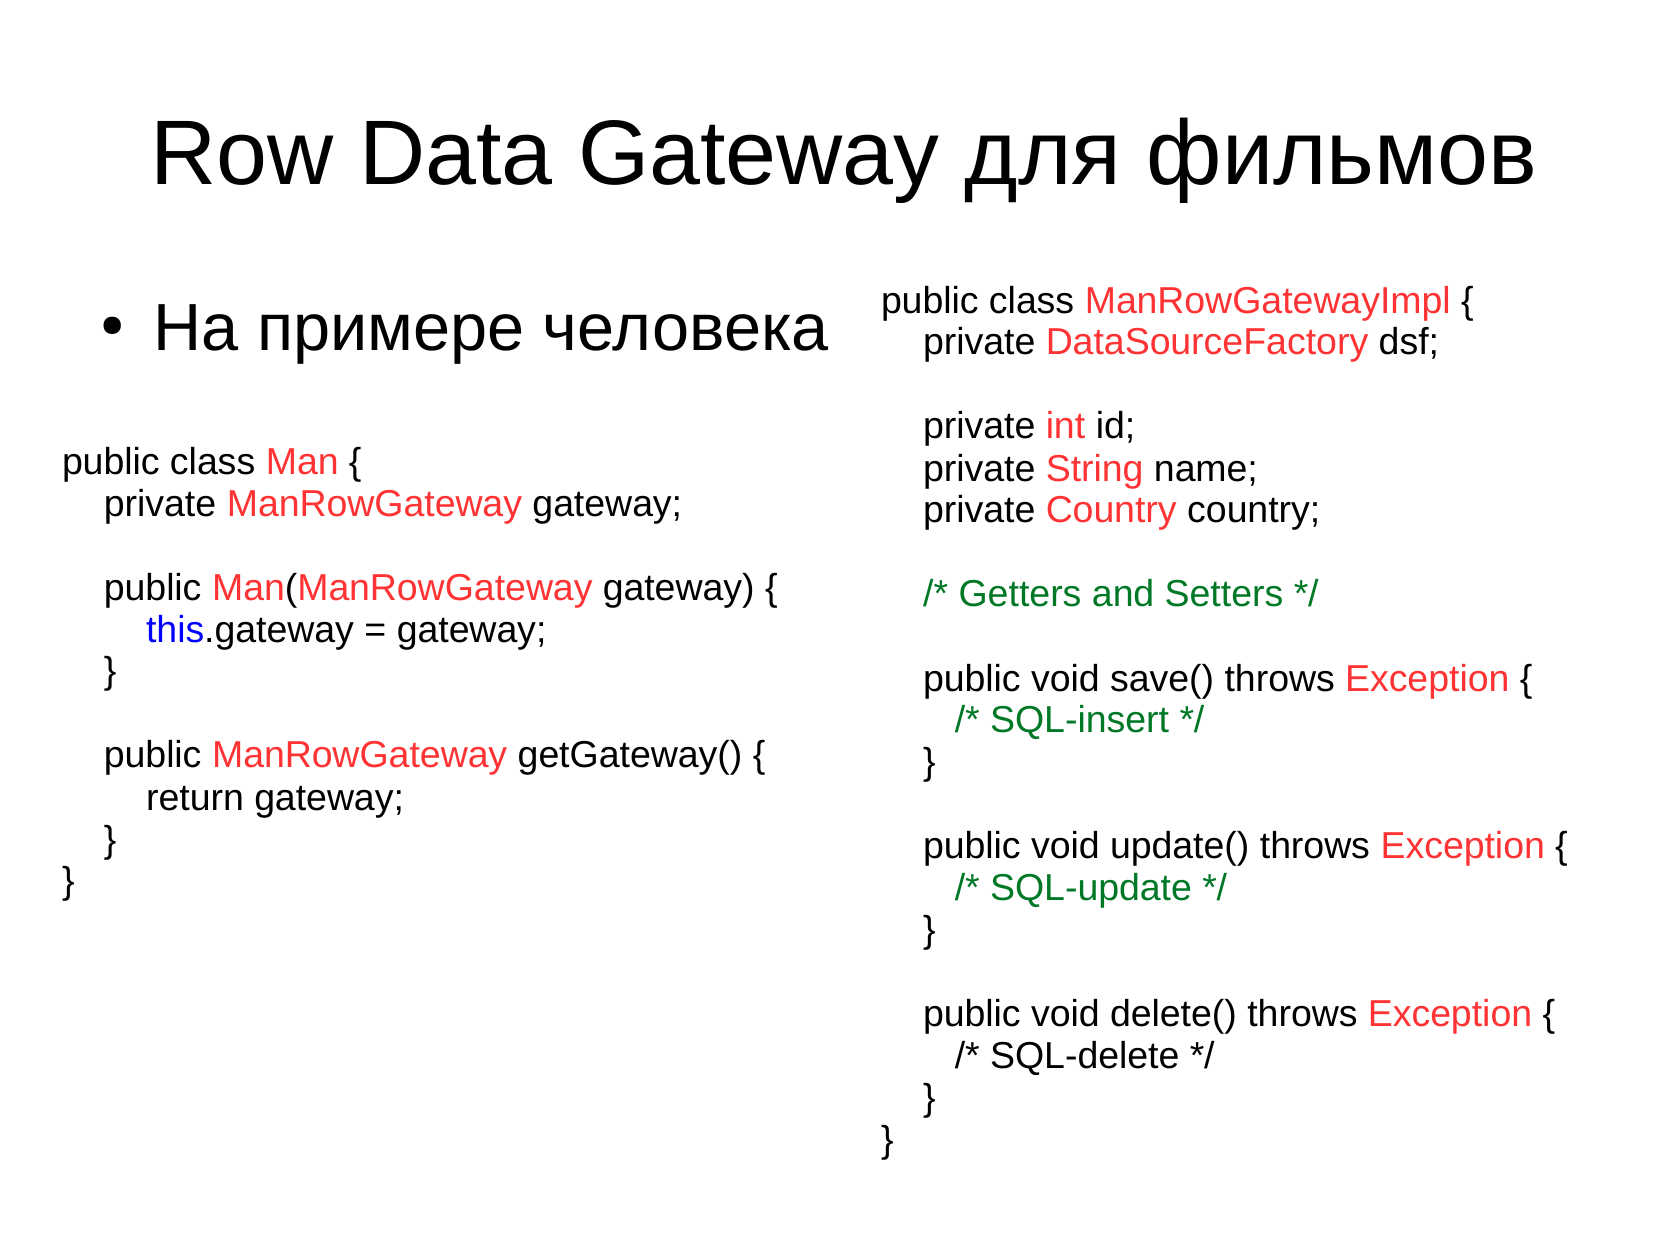

# Row Data Gateway для фильмов
public class ManRowGatewayImpl {
 private DataSourceFactory dsf;
 private int id;
 private String name;
 private Country country;
 /* Getters and Setters */
 public void save() throws Exception {
	/* SQL-insert */
 }
 public void update() throws Exception {
	/* SQL-update */
 }
 public void delete() throws Exception {
	/* SQL-delete */
 }
}
На примере человека
public class Man {
 private ManRowGateway gateway;
 public Man(ManRowGateway gateway) {
 this.gateway = gateway;
 }
 public ManRowGateway getGateway() {
 return gateway;
 }
}